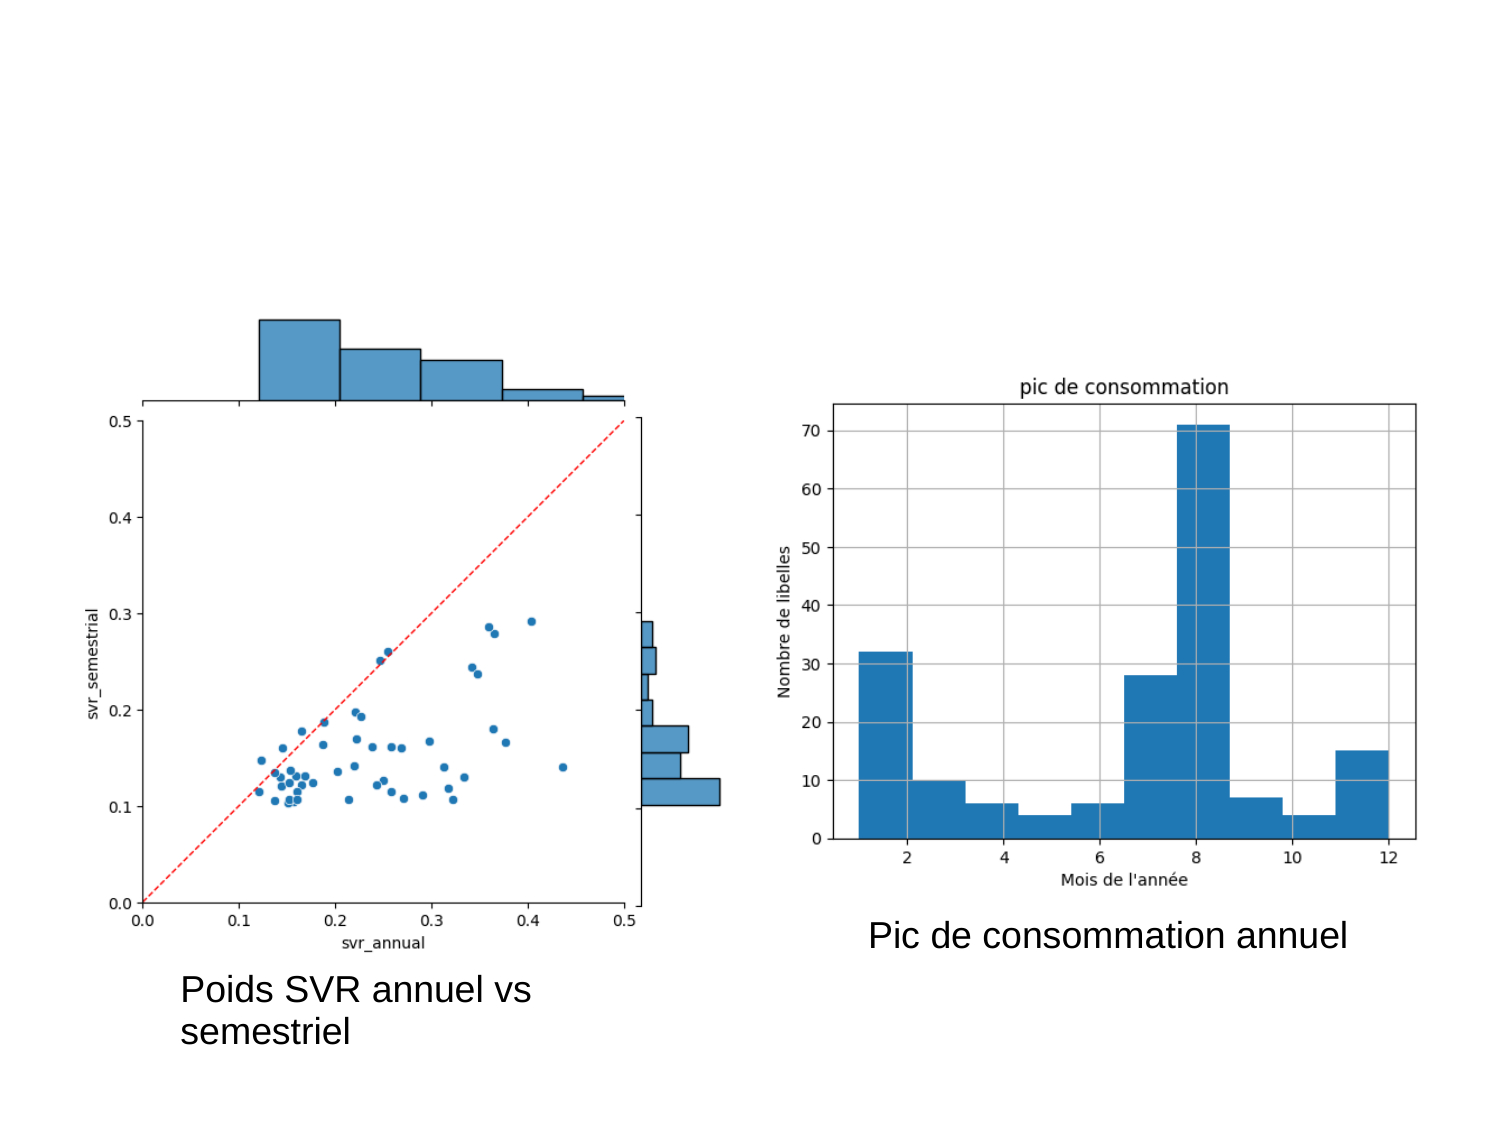

Pic de consommation annuel
Poids SVR annuel vs semestriel